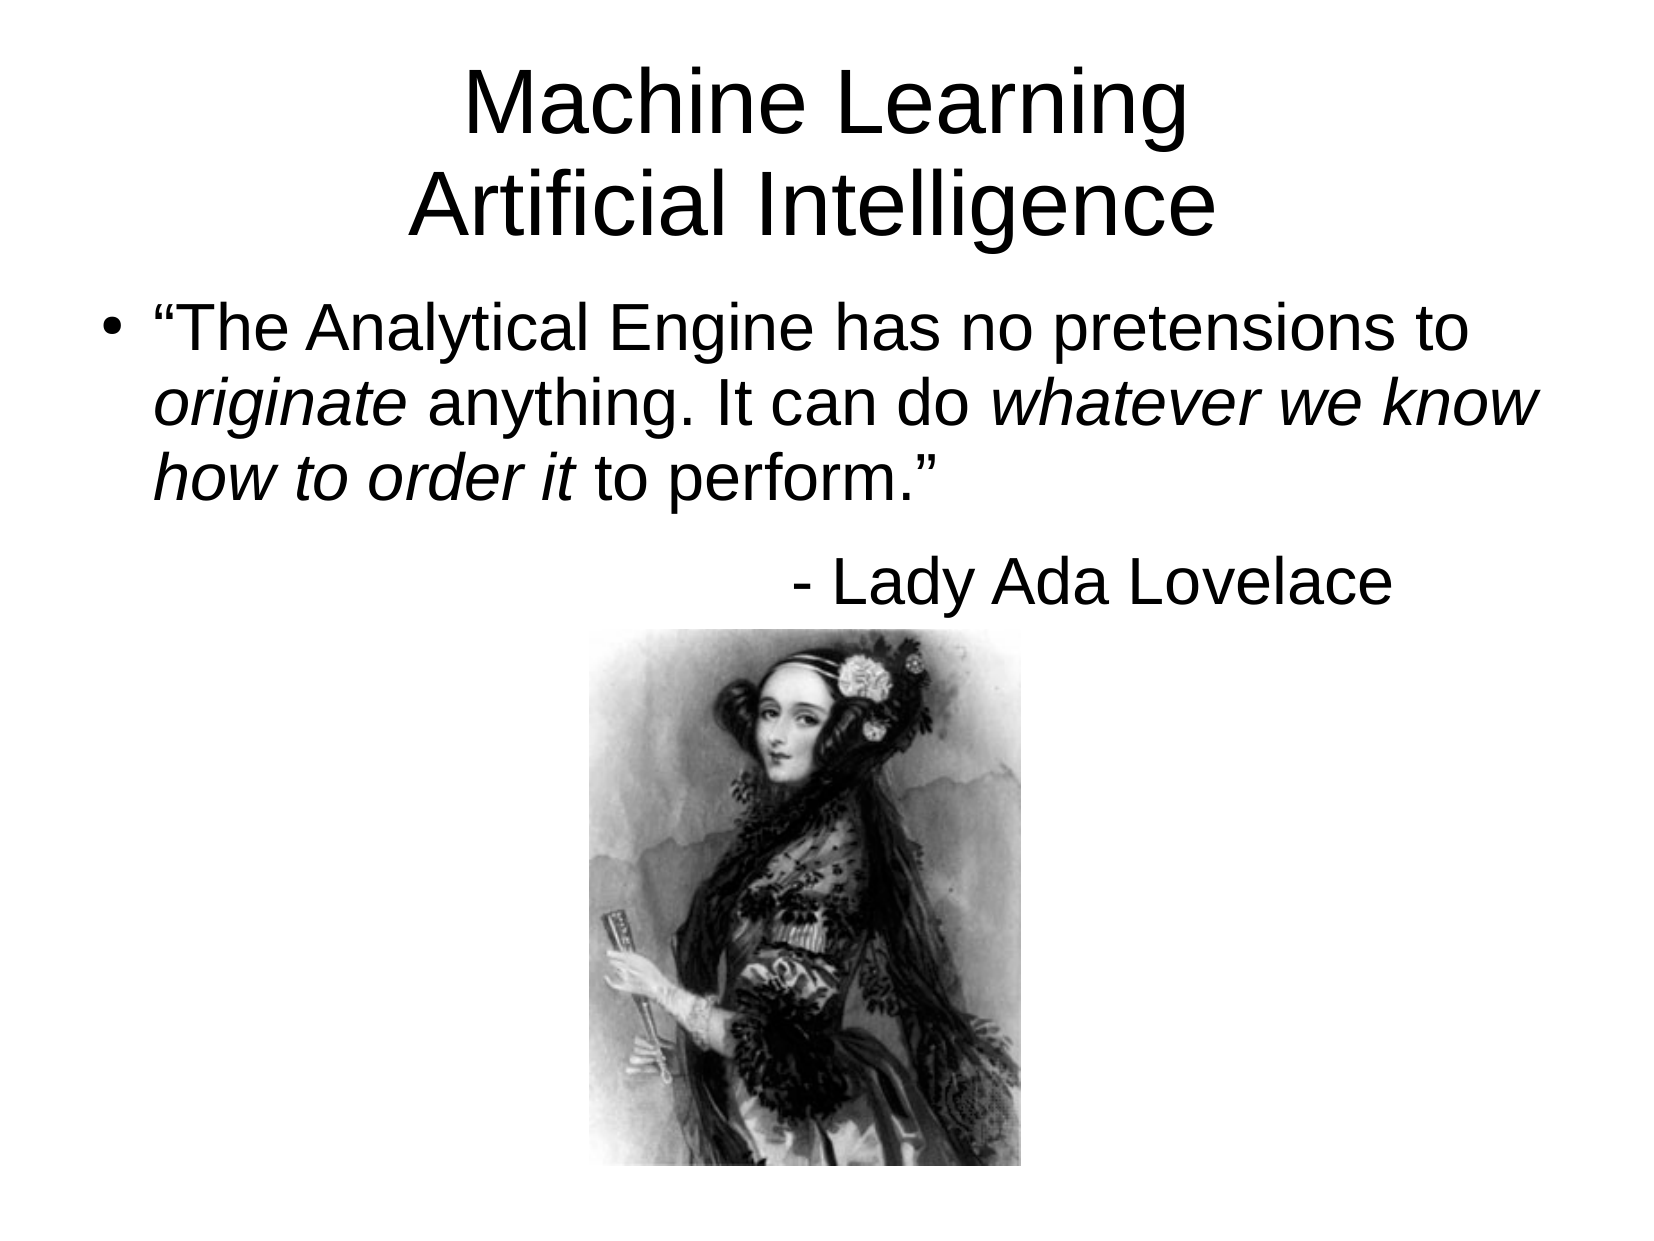

# Machine Learning Artificial Intelligence
“The Analytical Engine has no pretensions to originate anything. It can do whatever we know how to order it to perform.”
- Lady Ada Lovelace